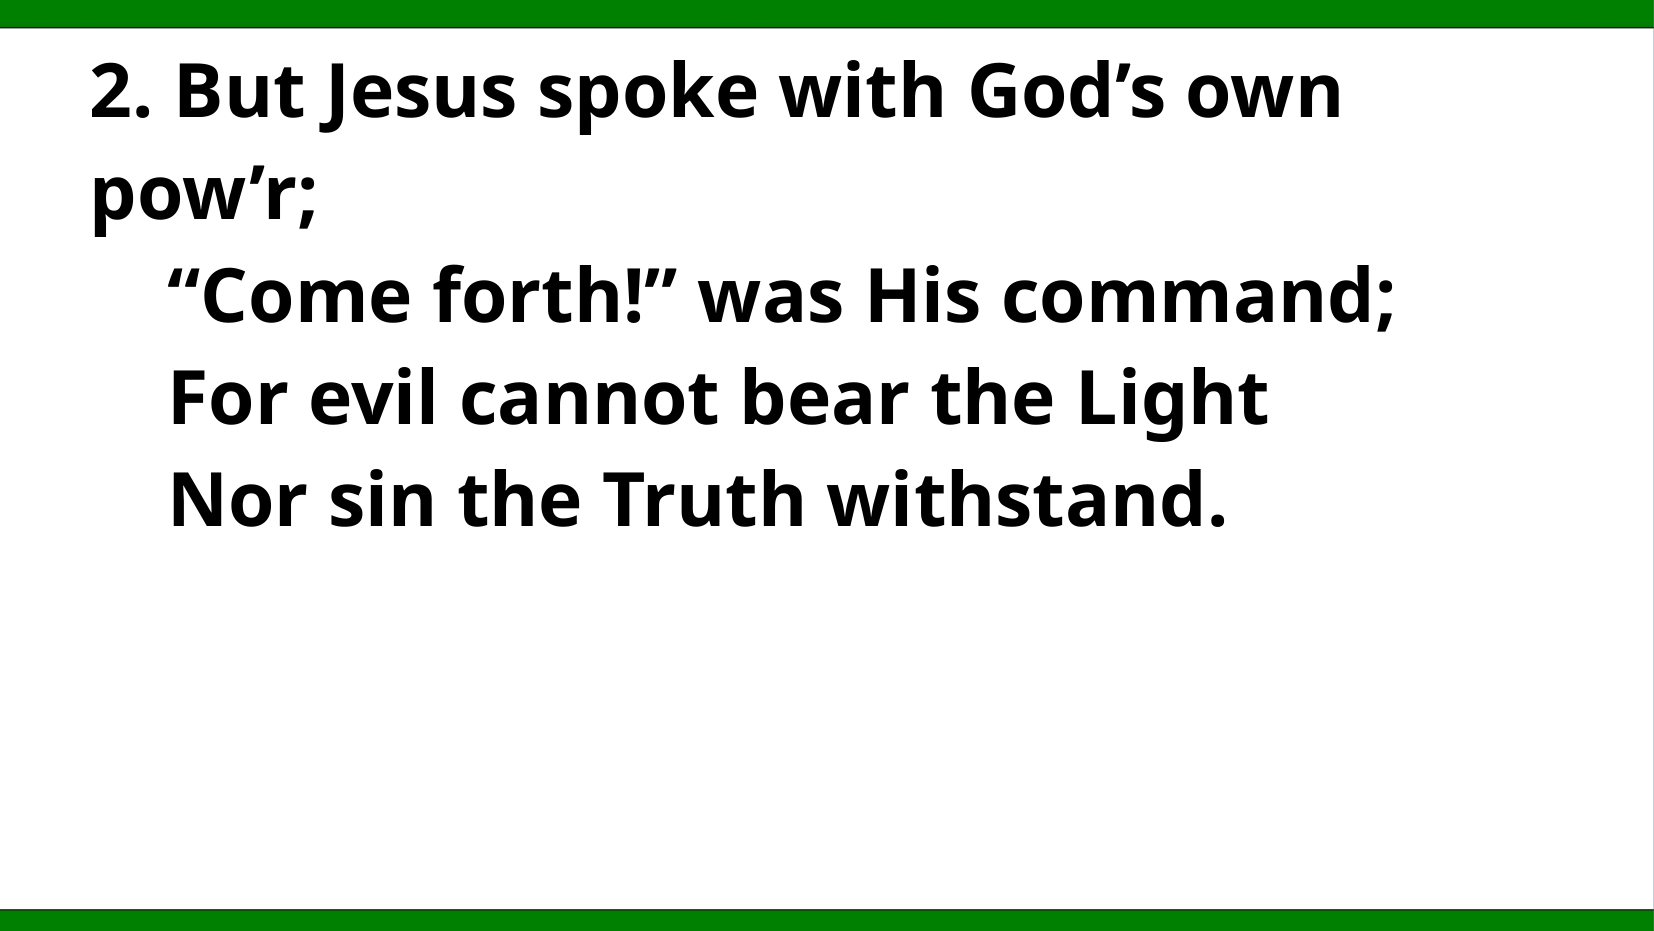

2. 	But Jesus spoke with God’s own pow’r;
 “Come forth!” was His command;
 For evil cannot bear the Light
 Nor sin the Truth withstand.